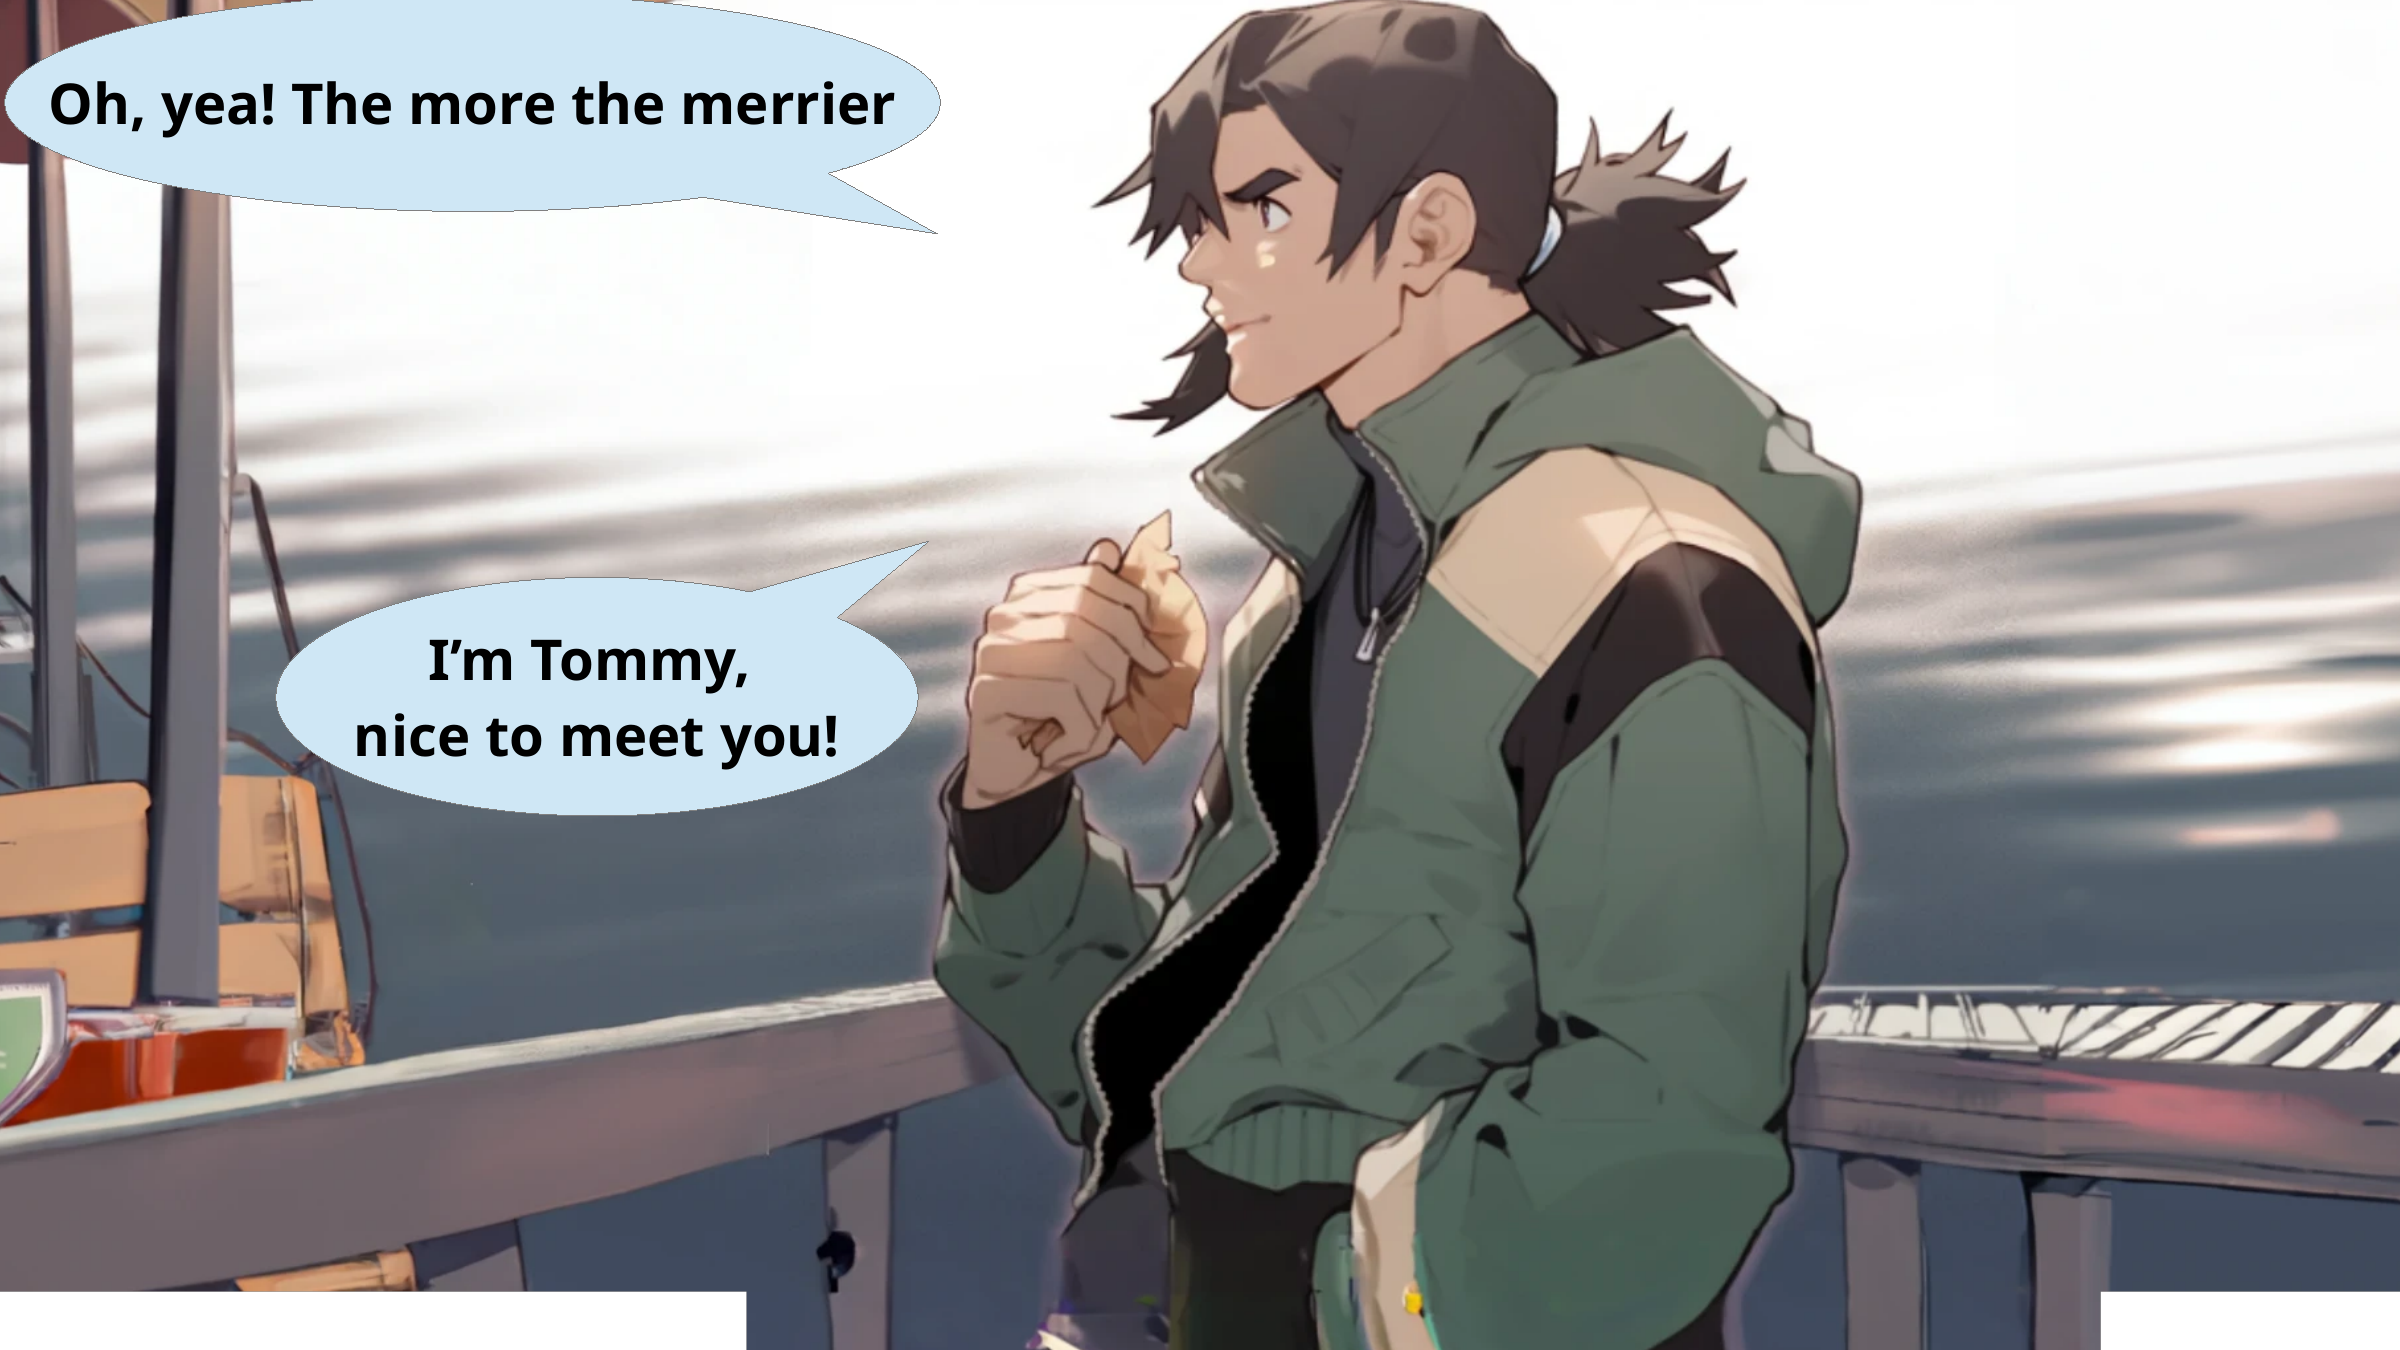

Oh, yea! The more the merrier
I’m Tommy,
nice to meet you!